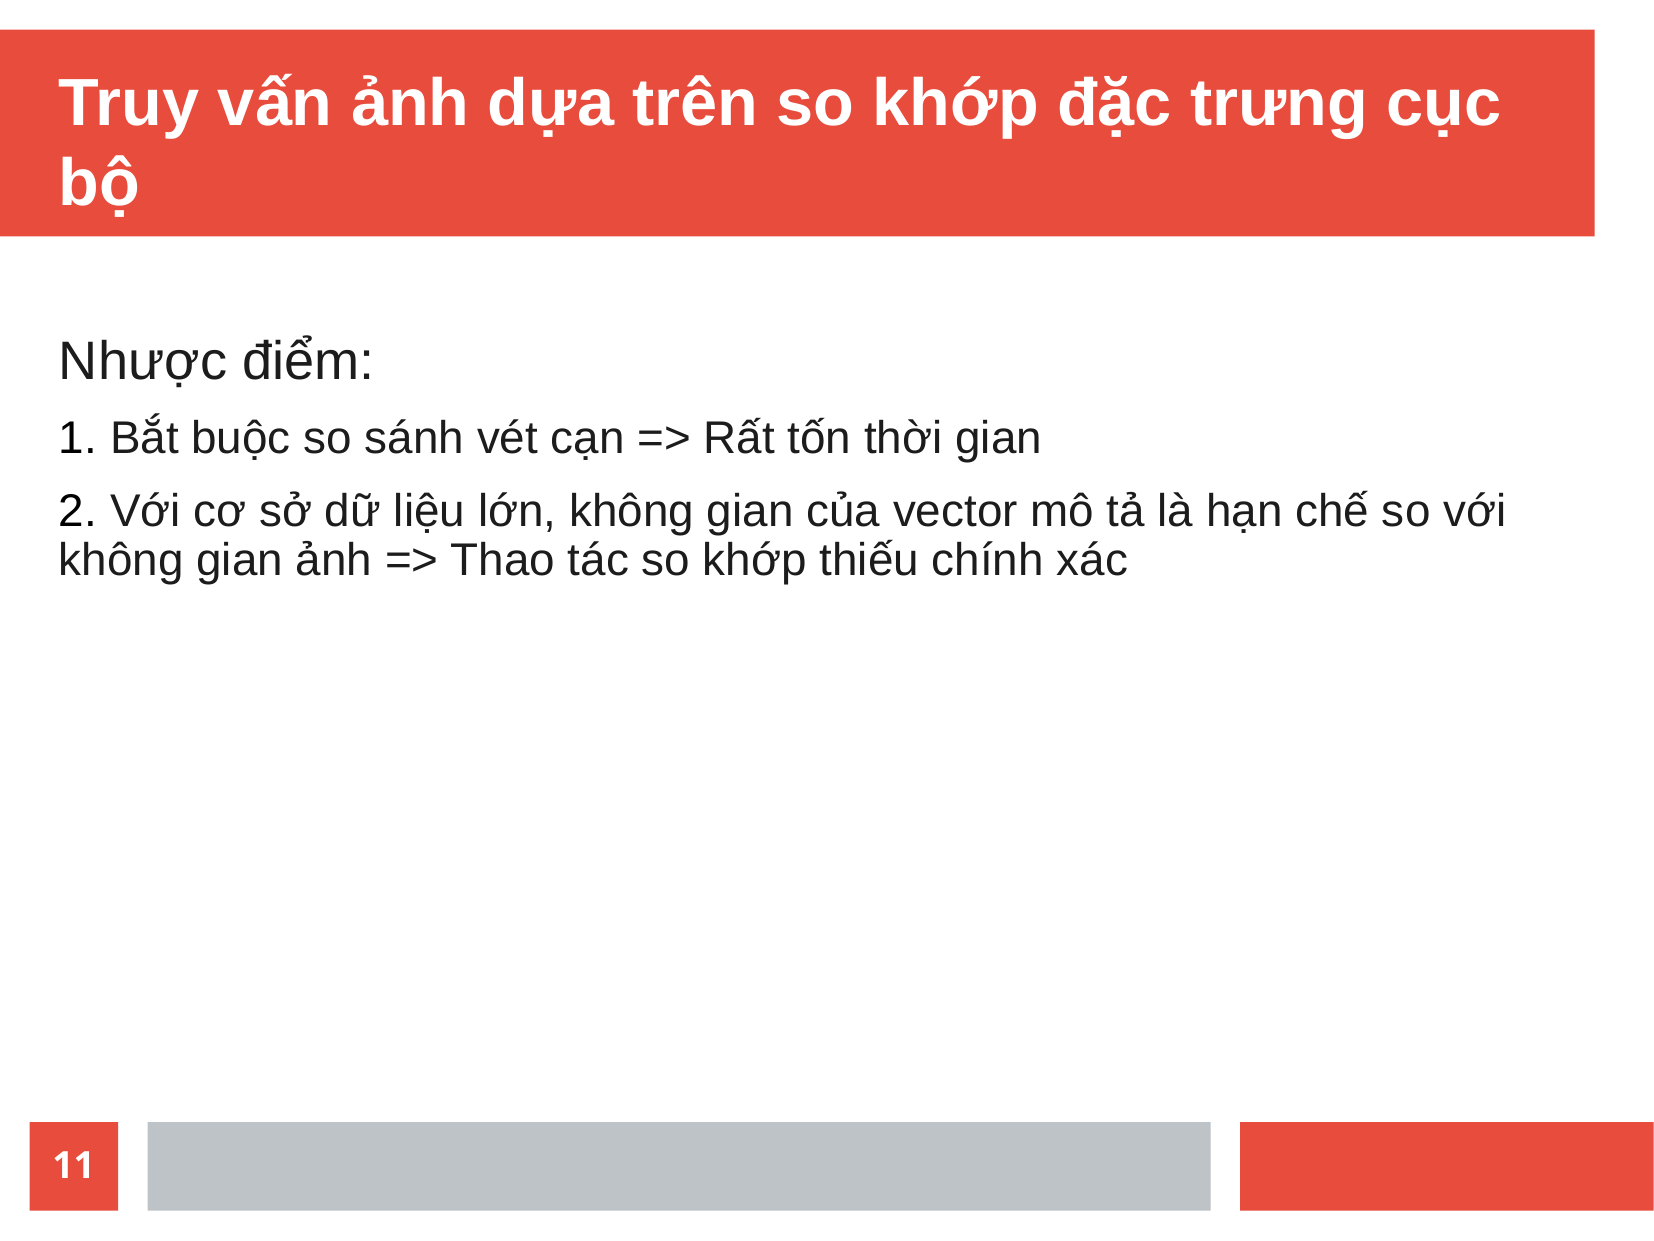

# Truy vấn ảnh dựa trên so khớp đặc trưng cục bộ
Nhược điểm:
 Bắt buộc so sánh vét cạn => Rất tốn thời gian
 Với cơ sở dữ liệu lớn, không gian của vector mô tả là hạn chế so với không gian ảnh => Thao tác so khớp thiếu chính xác